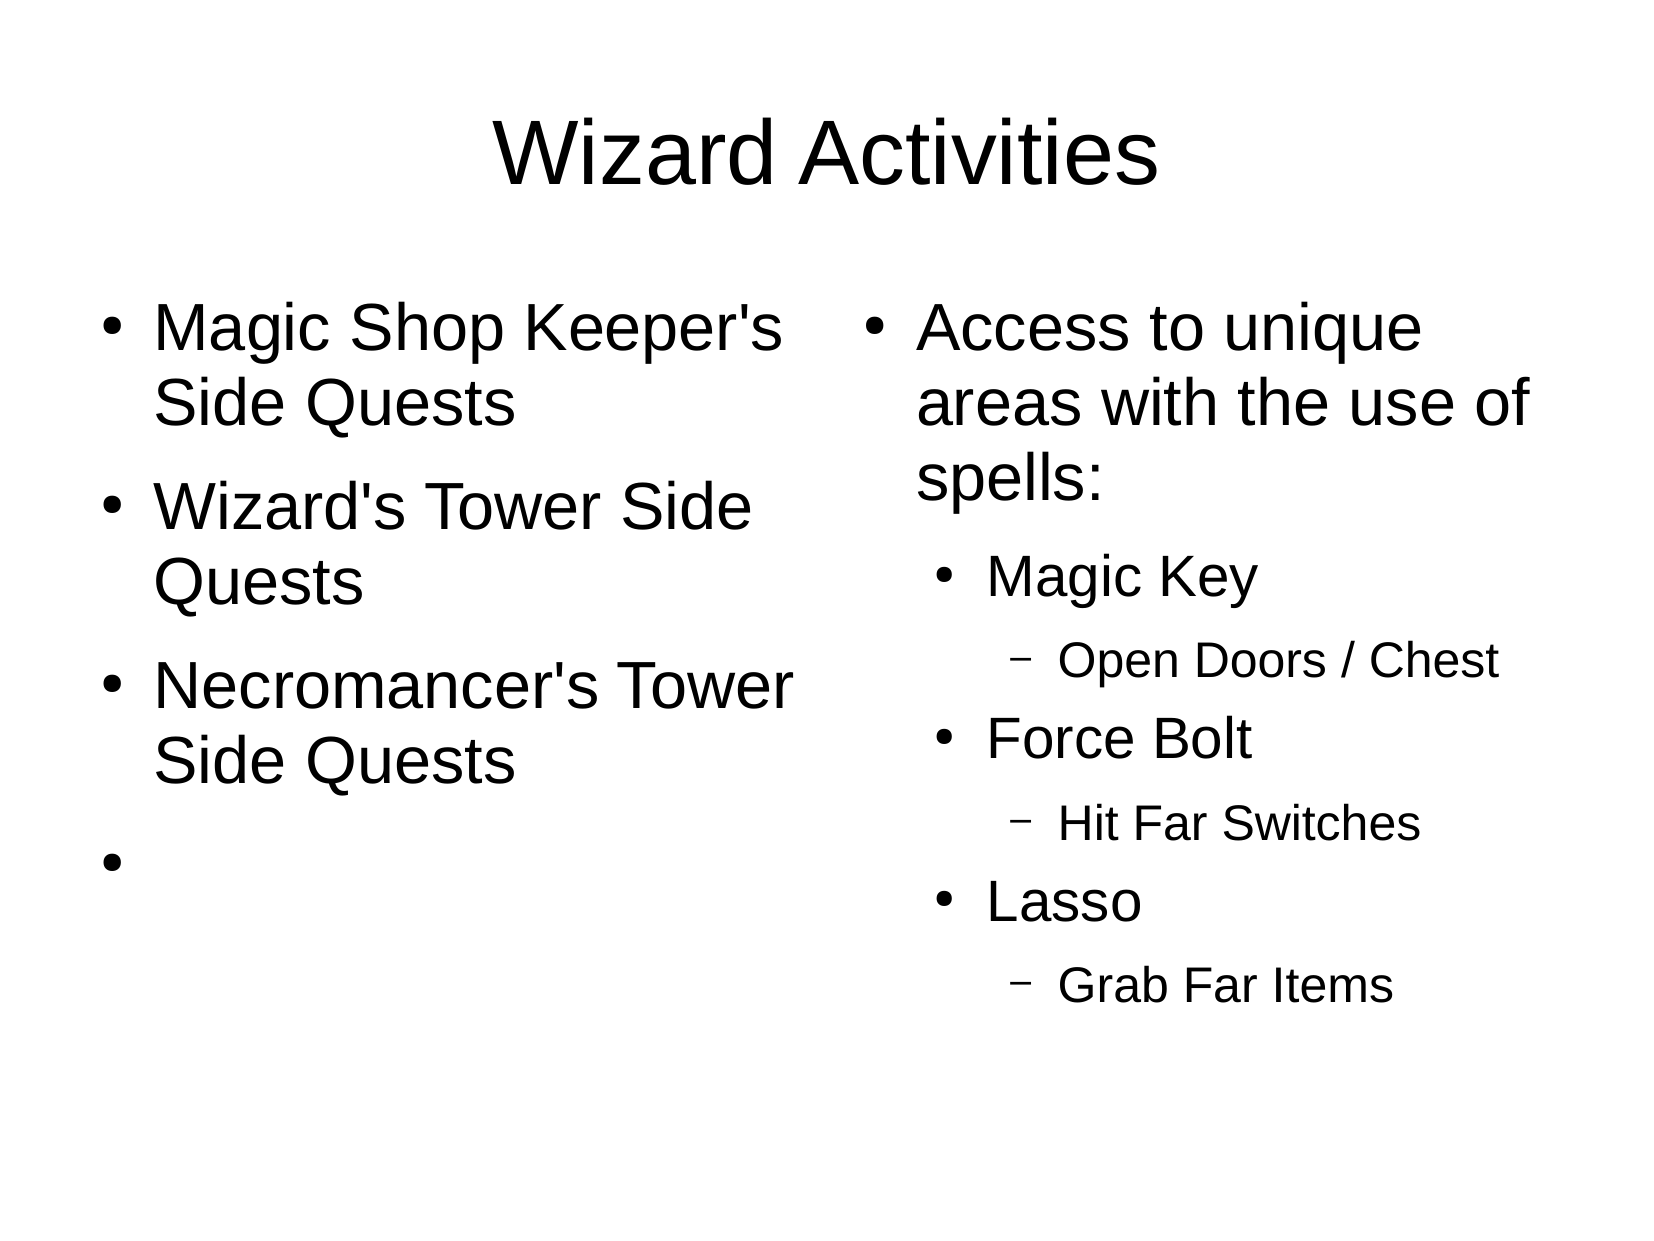

# Wizard Activities
Magic Shop Keeper's Side Quests
Wizard's Tower Side Quests
Necromancer's Tower Side Quests
Access to unique areas with the use of spells:
Magic Key
Open Doors / Chest
Force Bolt
Hit Far Switches
Lasso
Grab Far Items